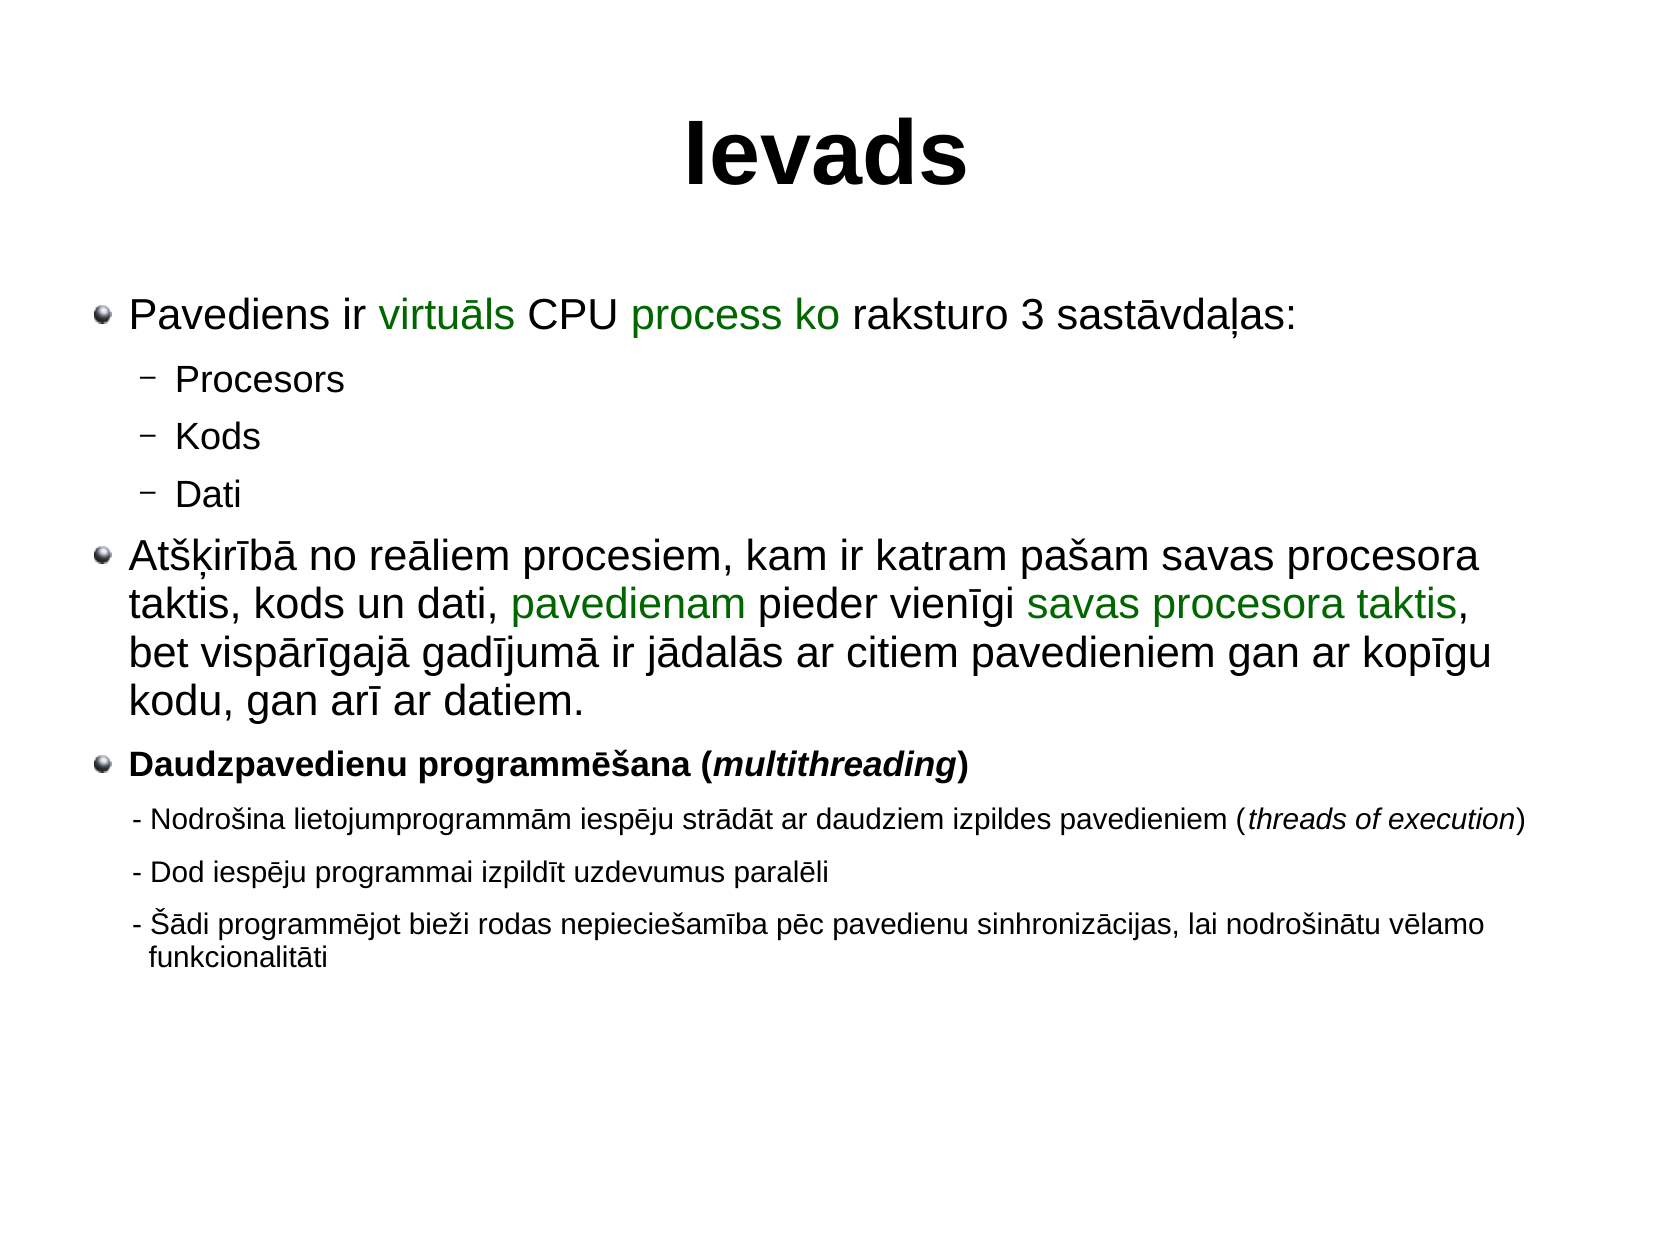

# Ievads
Pavediens ir virtuāls CPU process ko raksturo 3 sastāvdaļas:
Procesors
Kods
Dati
Atšķirībā no reāliem procesiem, kam ir katram pašam savas procesora taktis, kods un dati, pavedienam pieder vienīgi savas procesora taktis, bet vispārīgajā gadījumā ir jādalās ar citiem pavedieniem gan ar kopīgu kodu, gan arī ar datiem.
Daudzpavedienu programmēšana (multithreading)
 - Nodrošina lietojumprogrammām iespēju strādāt ar daudziem izpildes pavedieniem (threads of execution)
 - Dod iespēju programmai izpildīt uzdevumus paralēli
 - Šādi programmējot bieži rodas nepieciešamība pēc pavedienu sinhronizācijas, lai nodrošinātu vēlamo funkcionalitāti